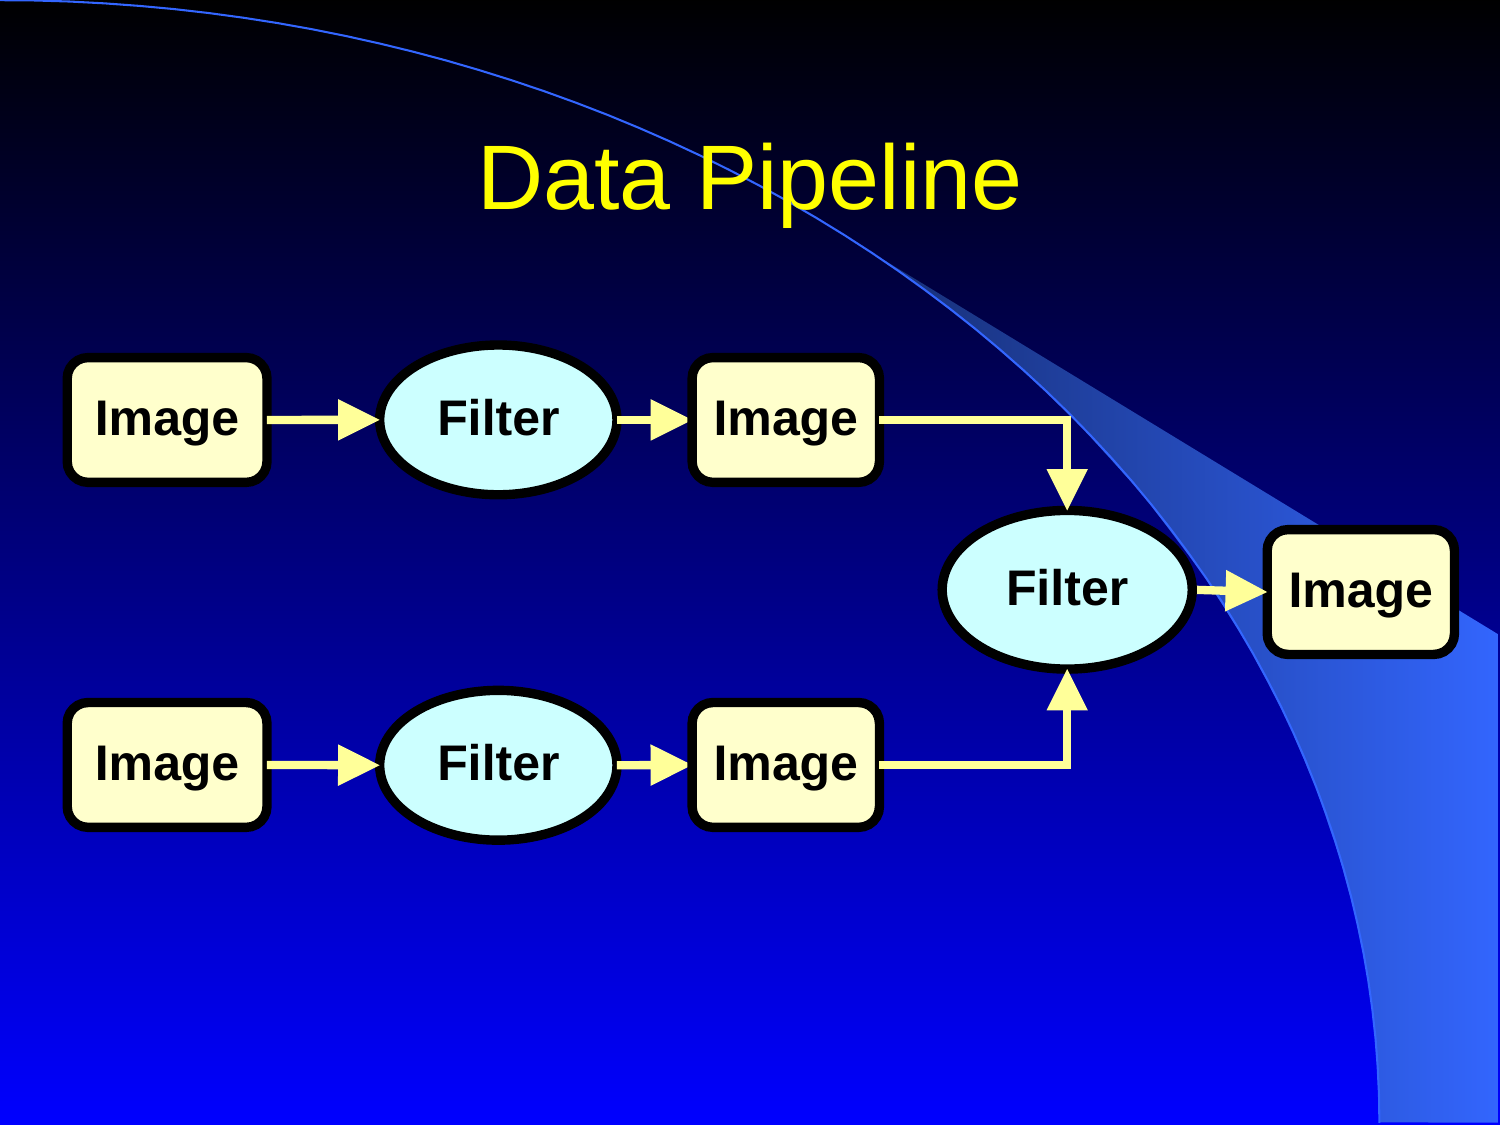

# Data Pipeline
Filter
Image
Image
Filter
Image
Filter
Image
Image